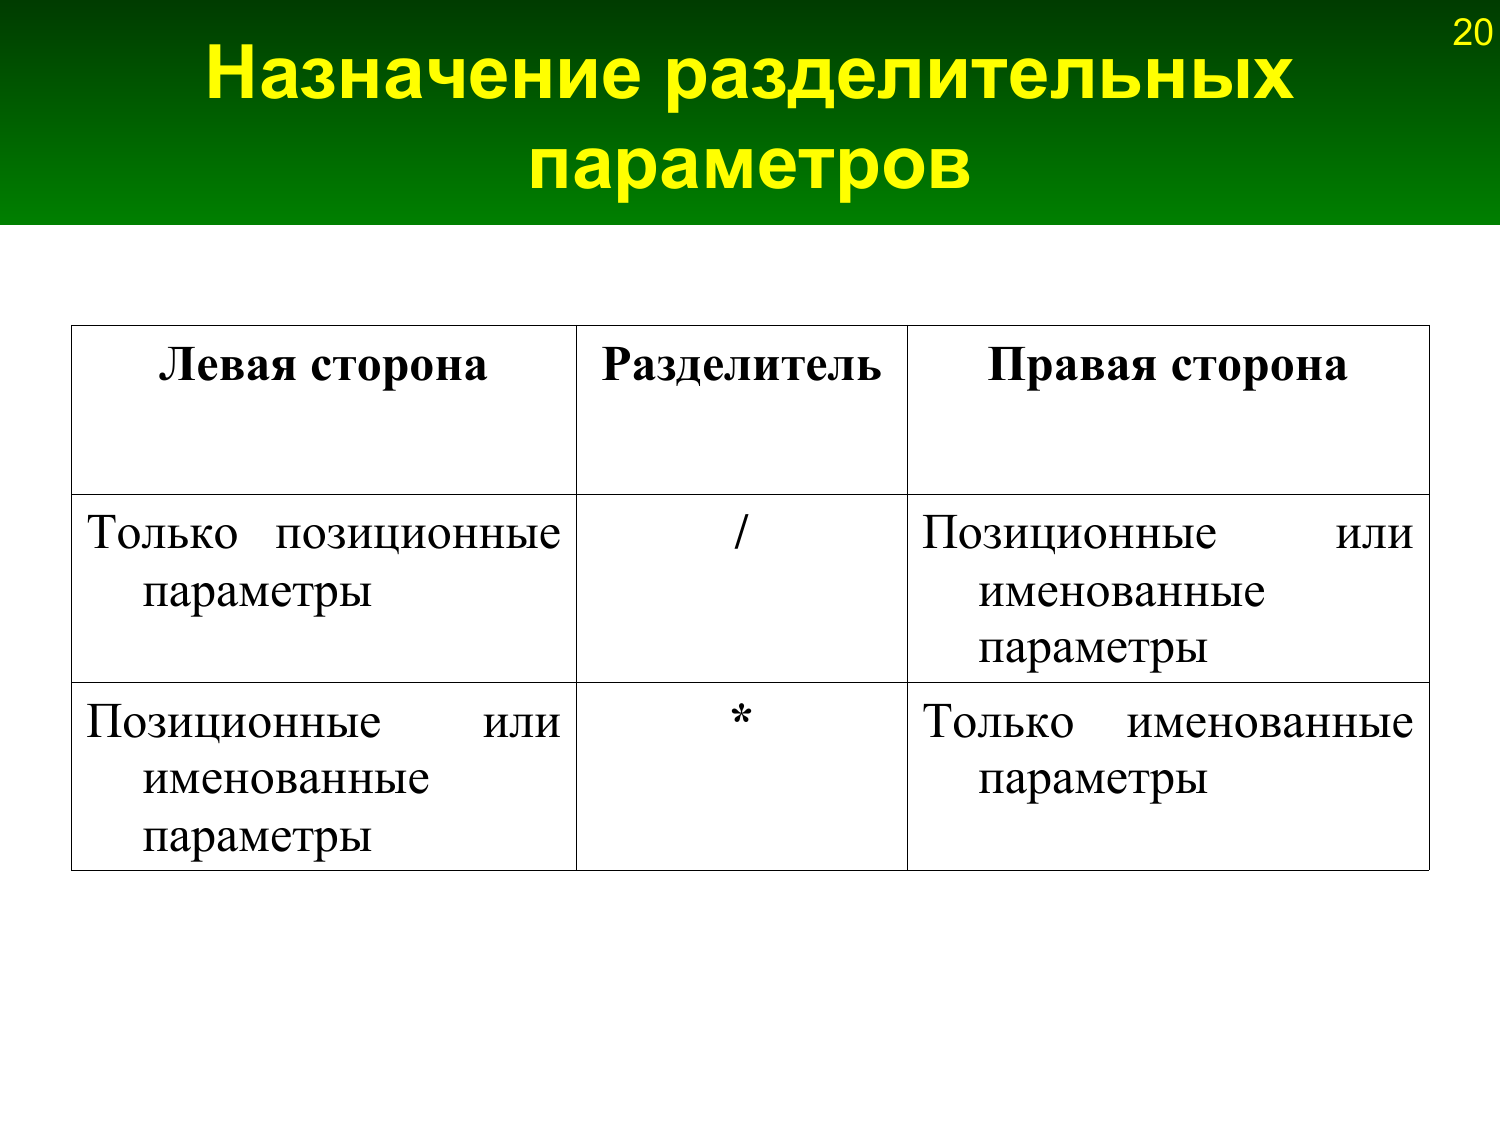

# Назначение разделительных параметров
| Левая сторона | Разделитель | Правая сторона |
| --- | --- | --- |
| Только позиционные параметры | / | Позиционные или именованные параметры |
| Позиционные или именованные параметры | \* | Только именованные параметры |